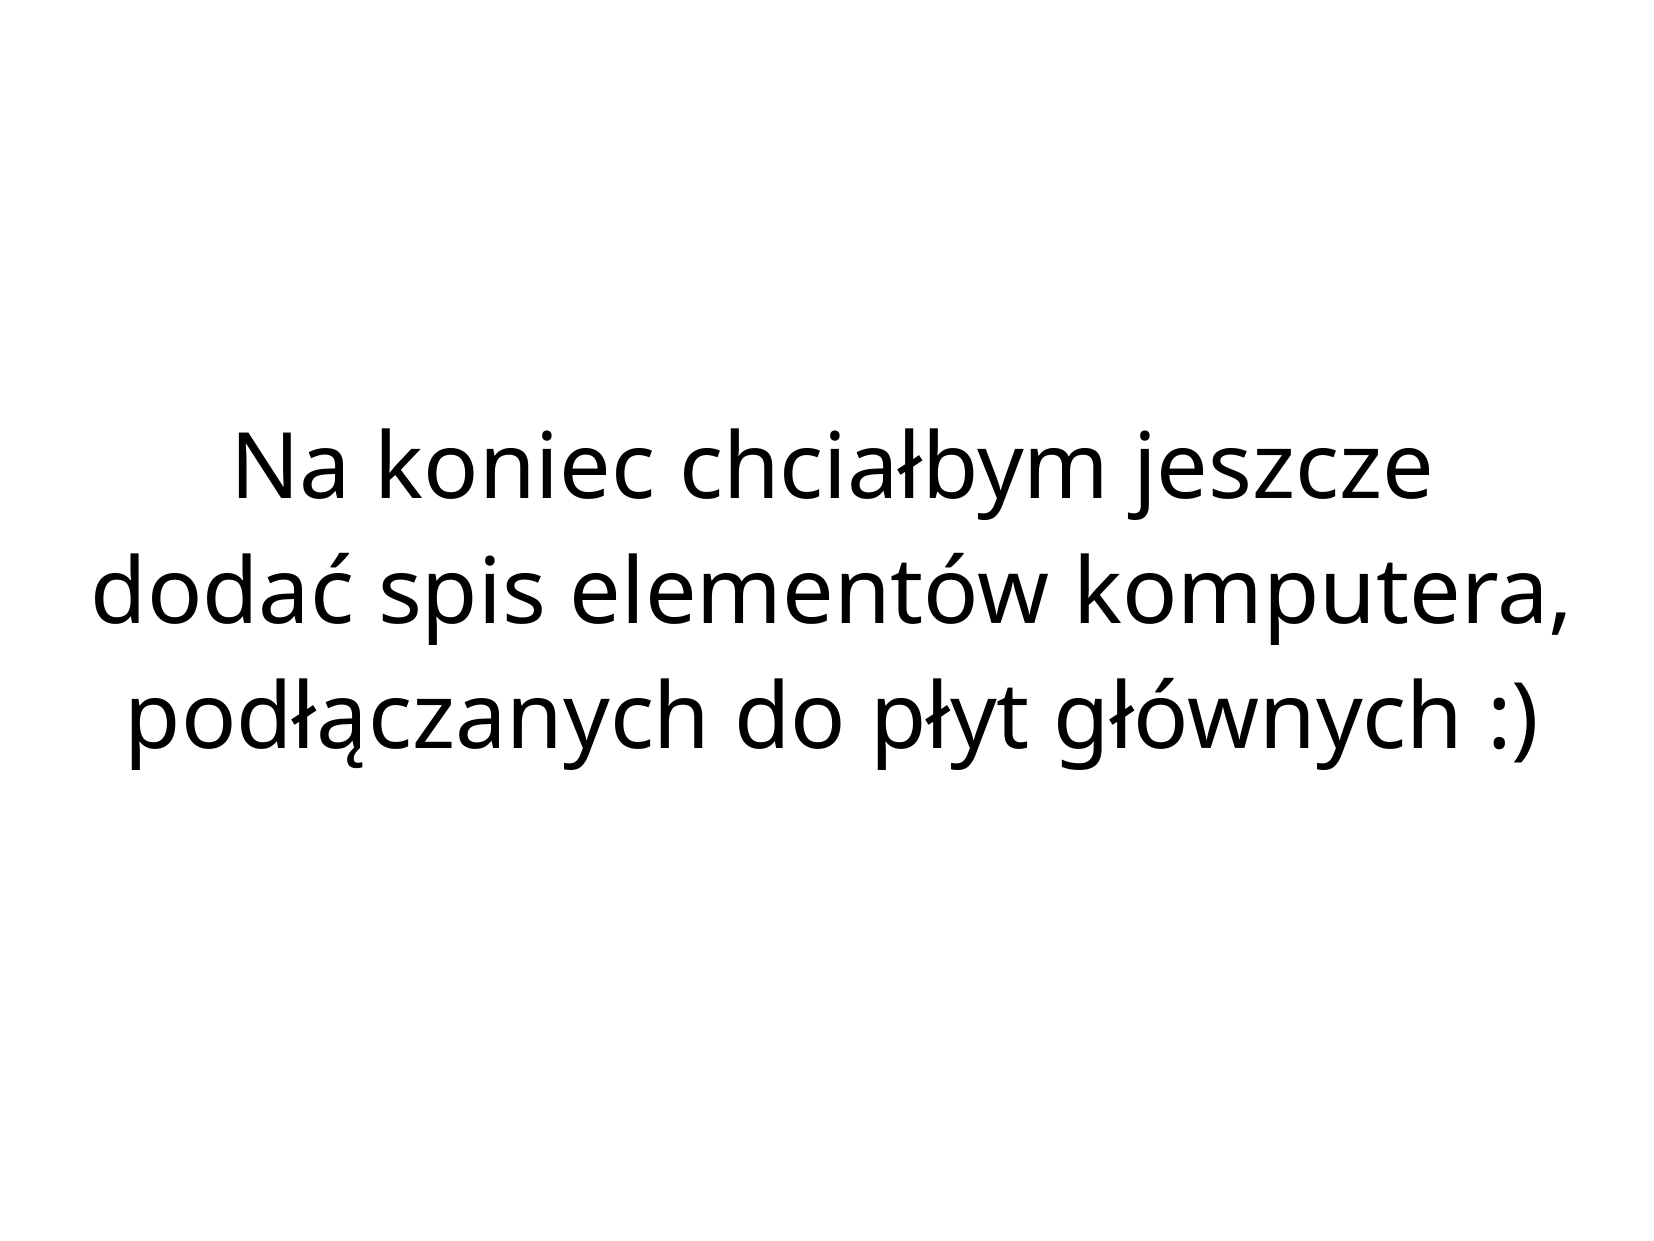

# Na koniec chciałbym jeszcze dodać spis elementów komputera, podłączanych do płyt głównych :)